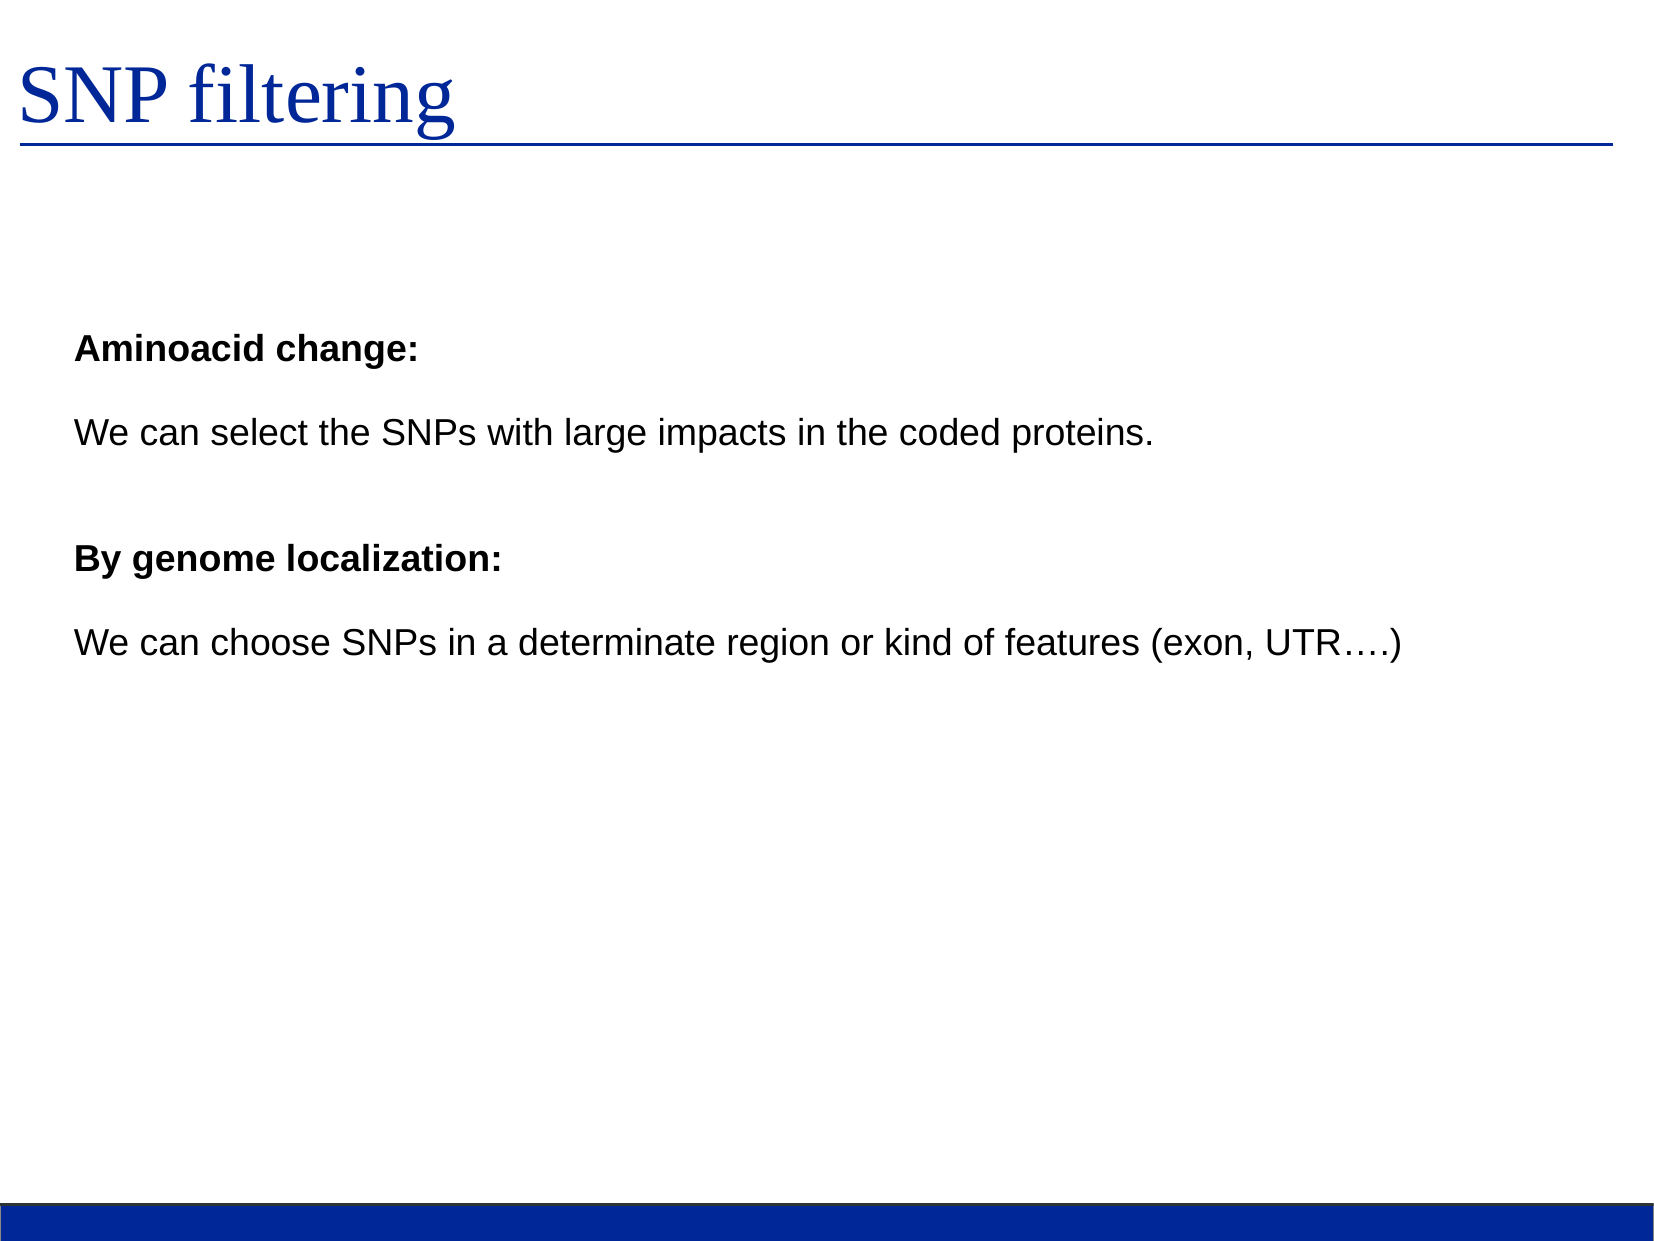

# SNP filtering
Aminoacid change:
We can select the SNPs with large impacts in the coded proteins.
By genome localization:
We can choose SNPs in a determinate region or kind of features (exon, UTR….)